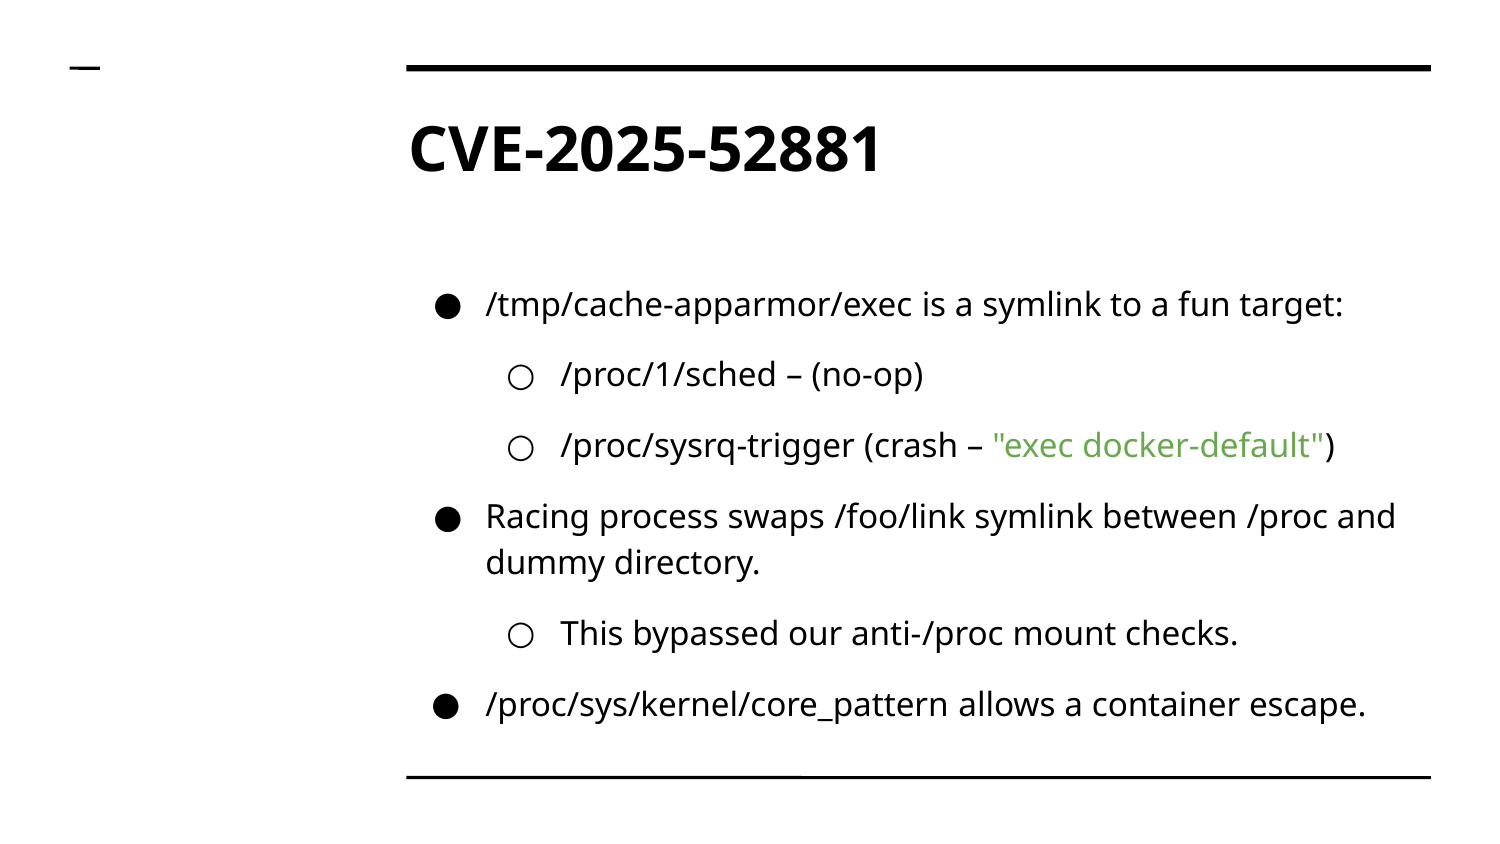

# CVE-2025-52881
/tmp/cache-apparmor/exec is a symlink to a fun target:
/proc/1/sched – (no-op)
/proc/sysrq-trigger (crash – "exec docker-default")
Racing process swaps /foo/link symlink between /proc and dummy directory.
This bypassed our anti-/proc mount checks.
/proc/sys/kernel/core_pattern allows a container escape.